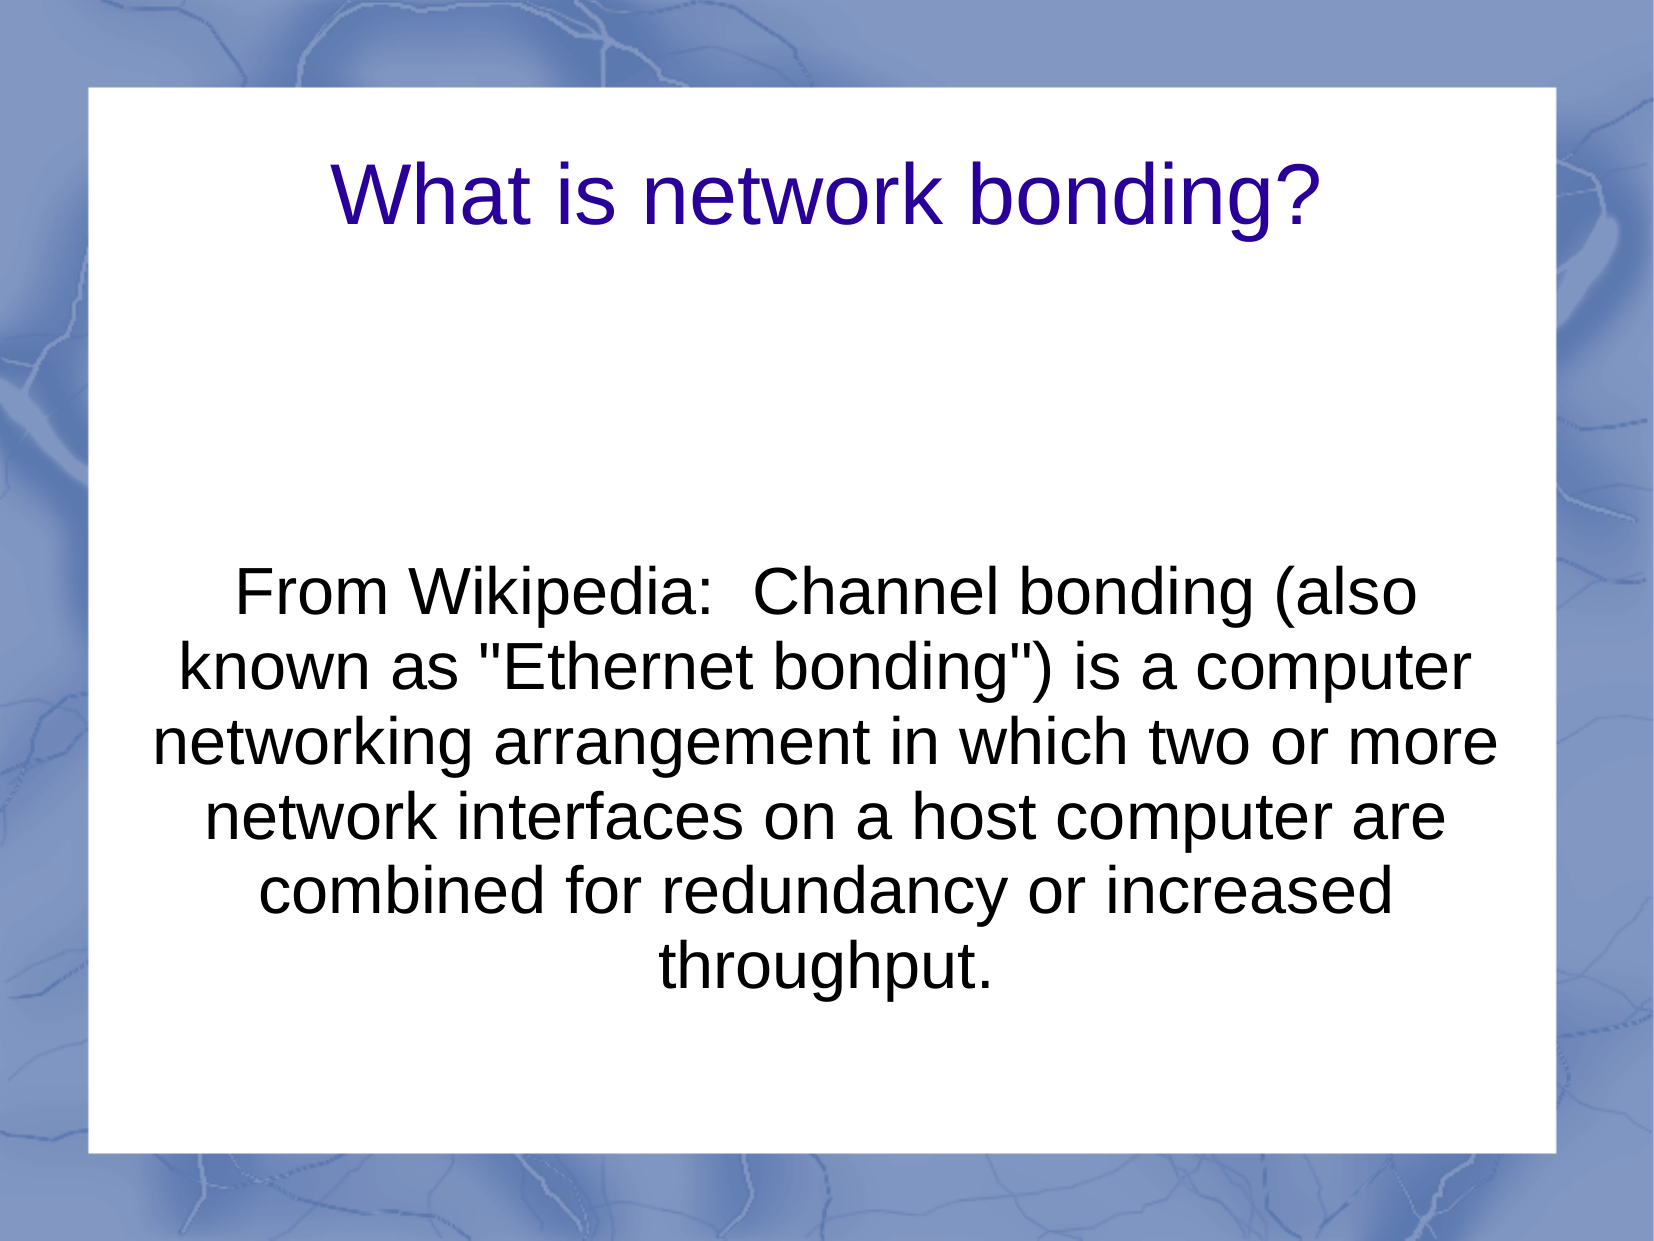

# What is network bonding?
From Wikipedia: Channel bonding (also known as "Ethernet bonding") is a computer networking arrangement in which two or more network interfaces on a host computer are combined for redundancy or increased throughput.